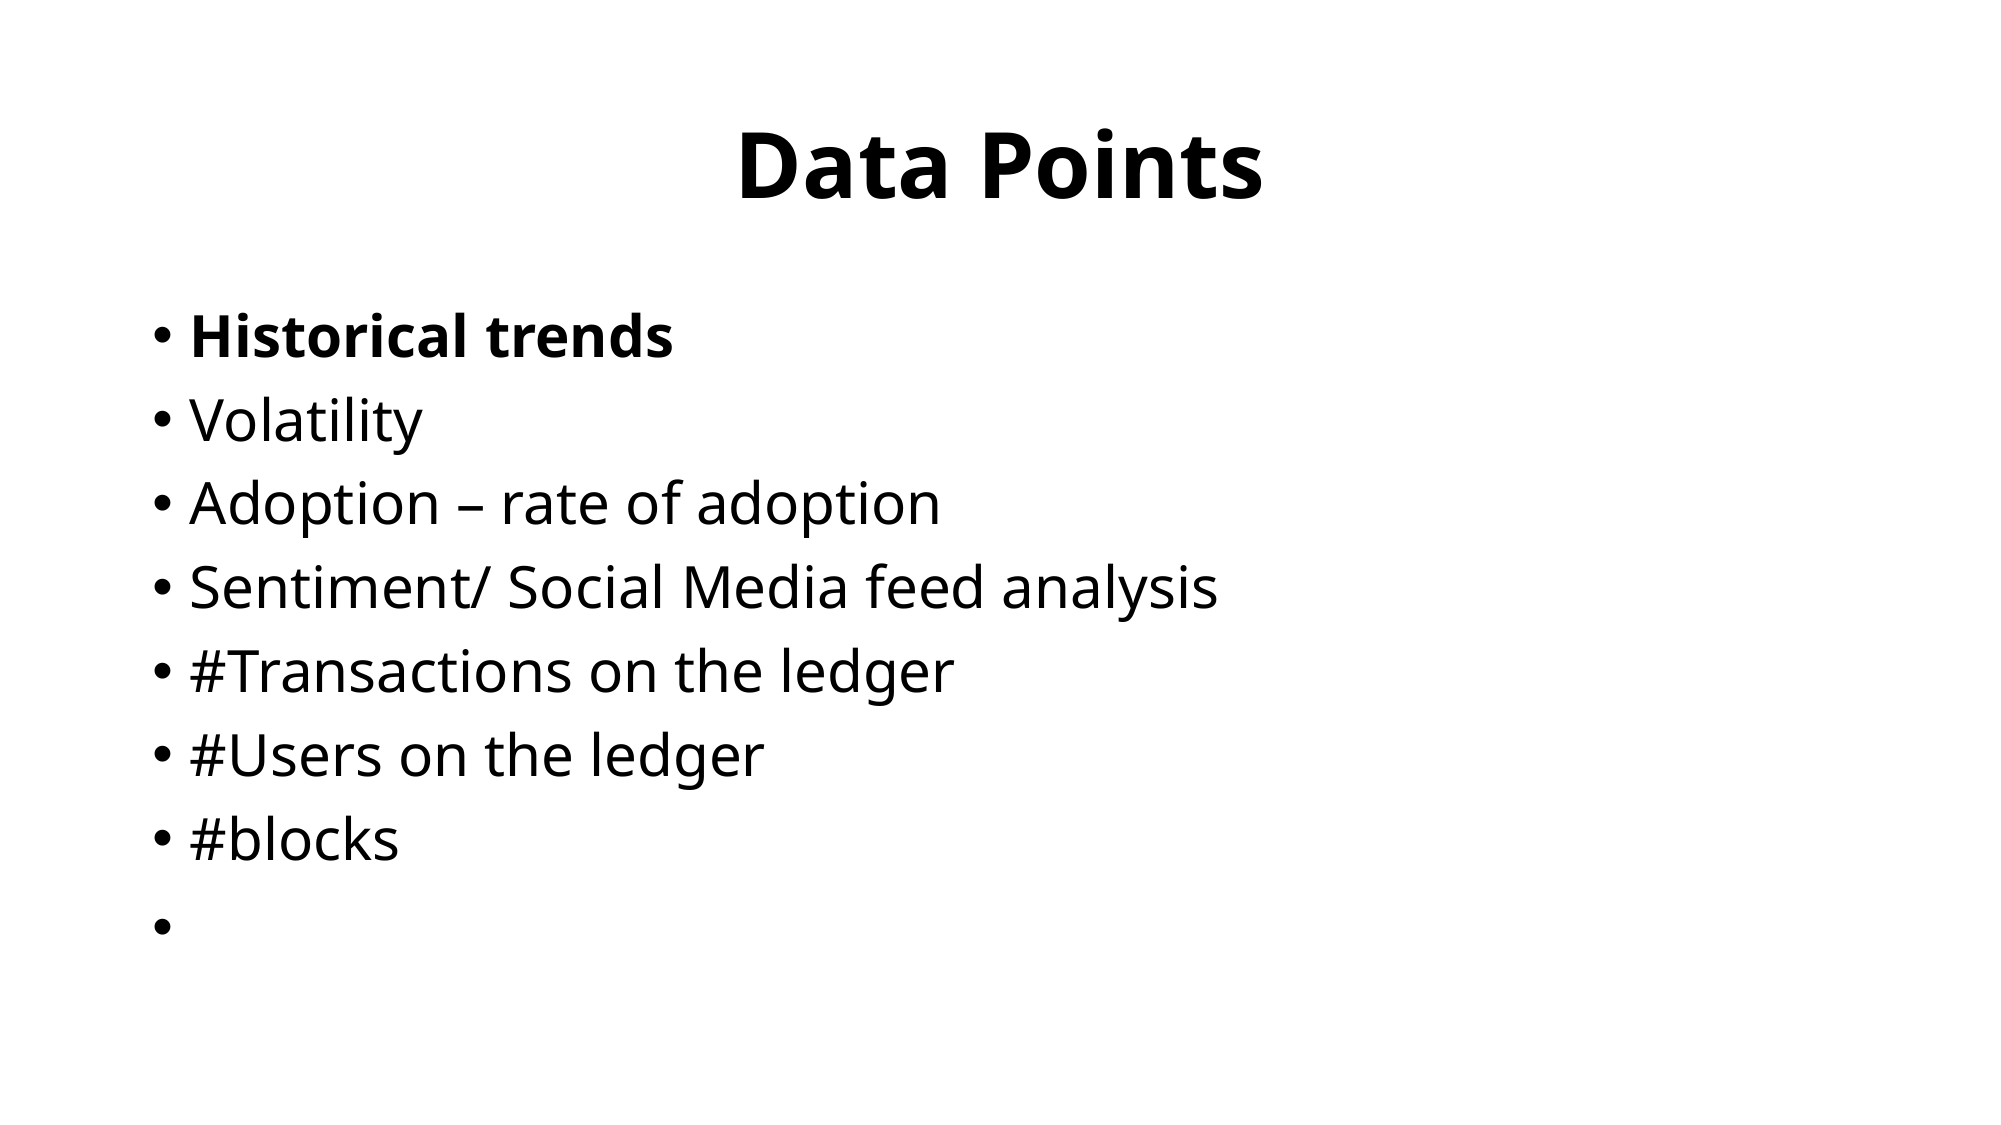

# Data Points
Historical trends
Volatility
Adoption – rate of adoption
Sentiment/ Social Media feed analysis
#Transactions on the ledger
#Users on the ledger
#blocks